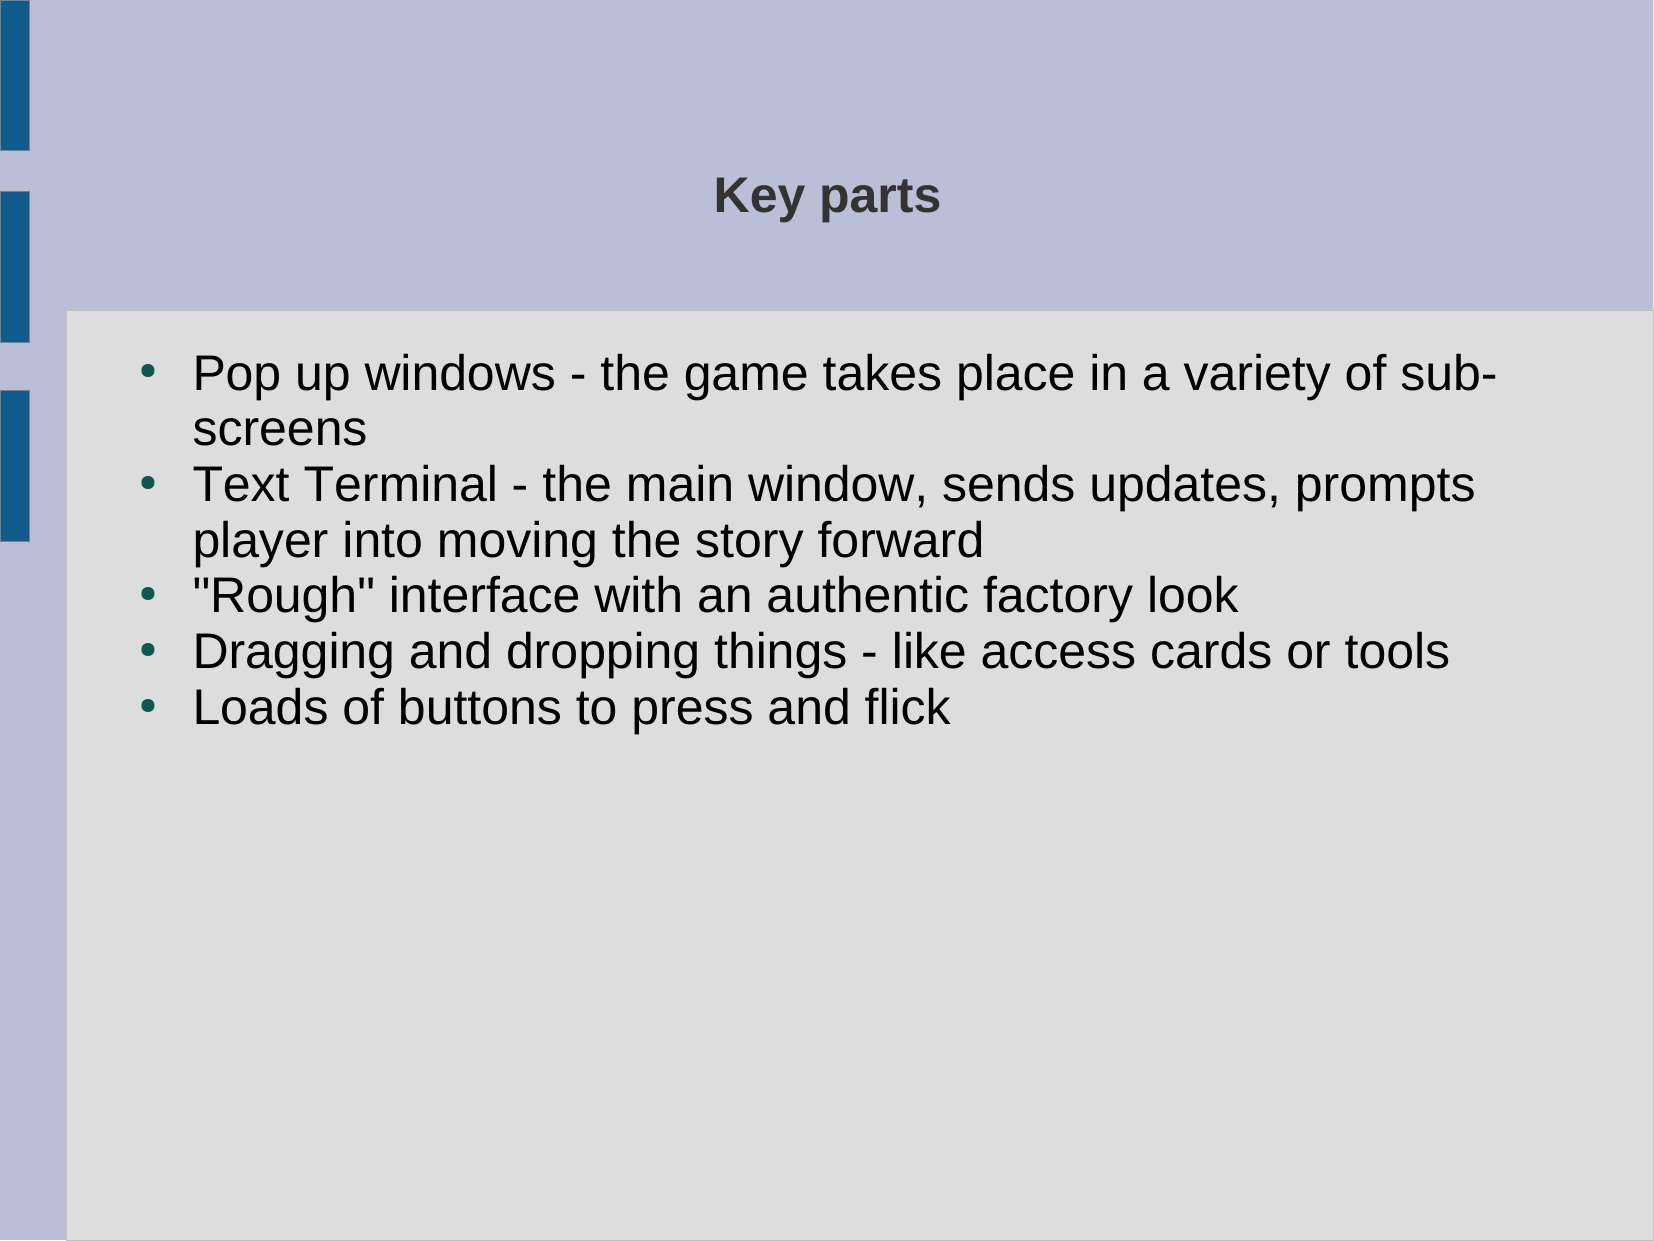

# Key parts
Pop up windows - the game takes place in a variety of sub-screens
Text Terminal - the main window, sends updates, prompts player into moving the story forward
"Rough" interface with an authentic factory look
Dragging and dropping things - like access cards or tools
Loads of buttons to press and flick